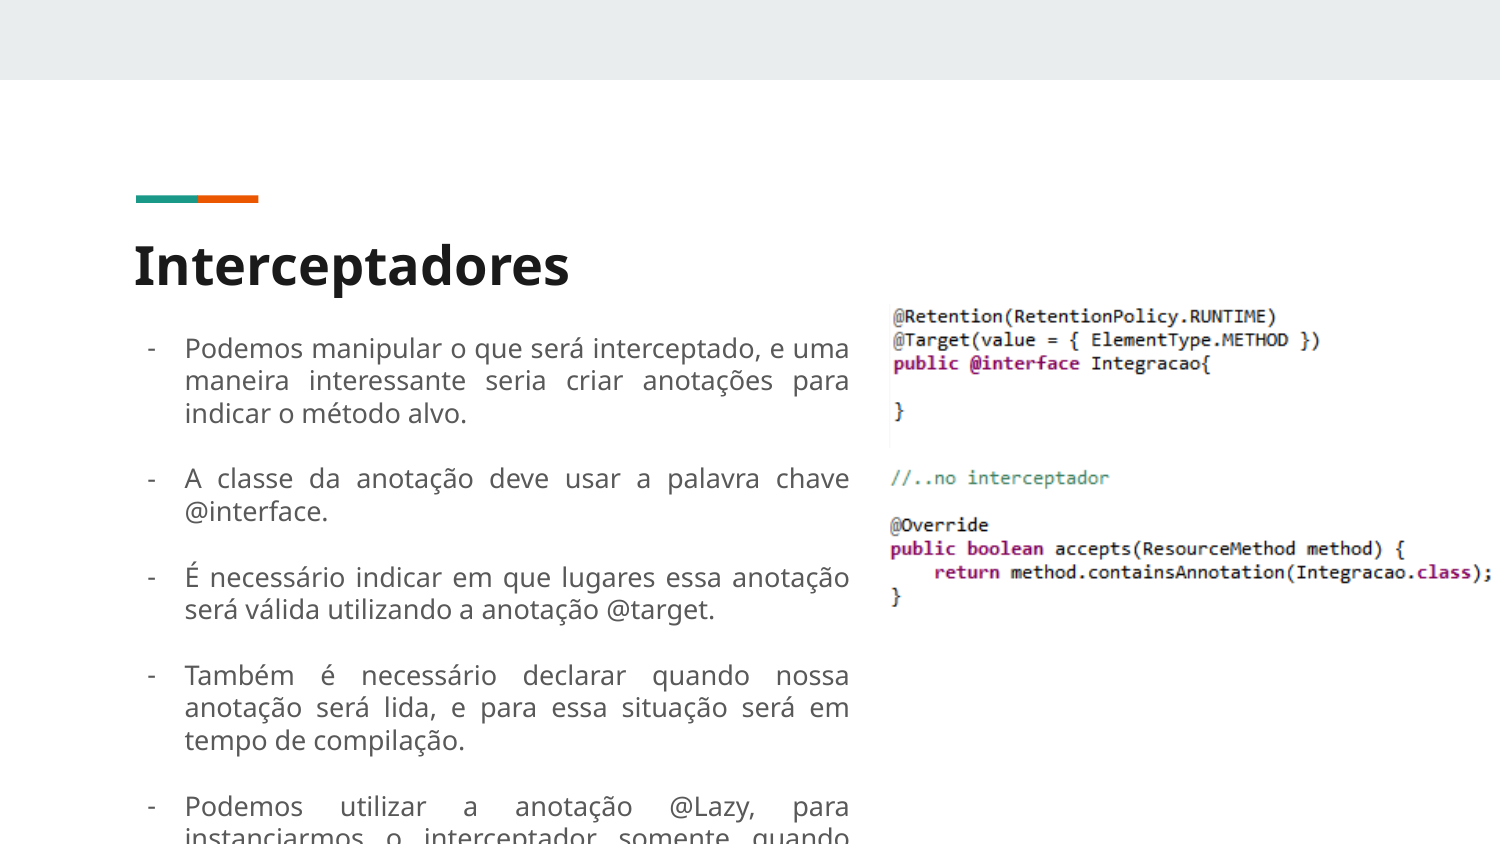

# Interceptadores
Podemos manipular o que será interceptado, e uma maneira interessante seria criar anotações para indicar o método alvo.
A classe da anotação deve usar a palavra chave @interface.
É necessário indicar em que lugares essa anotação será válida utilizando a anotação @target.
Também é necessário declarar quando nossa anotação será lida, e para essa situação será em tempo de compilação.
Podemos utilizar a anotação @Lazy, para instanciarmos o interceptador somente quando necessário. (instância funcional somente para executar o accepts)